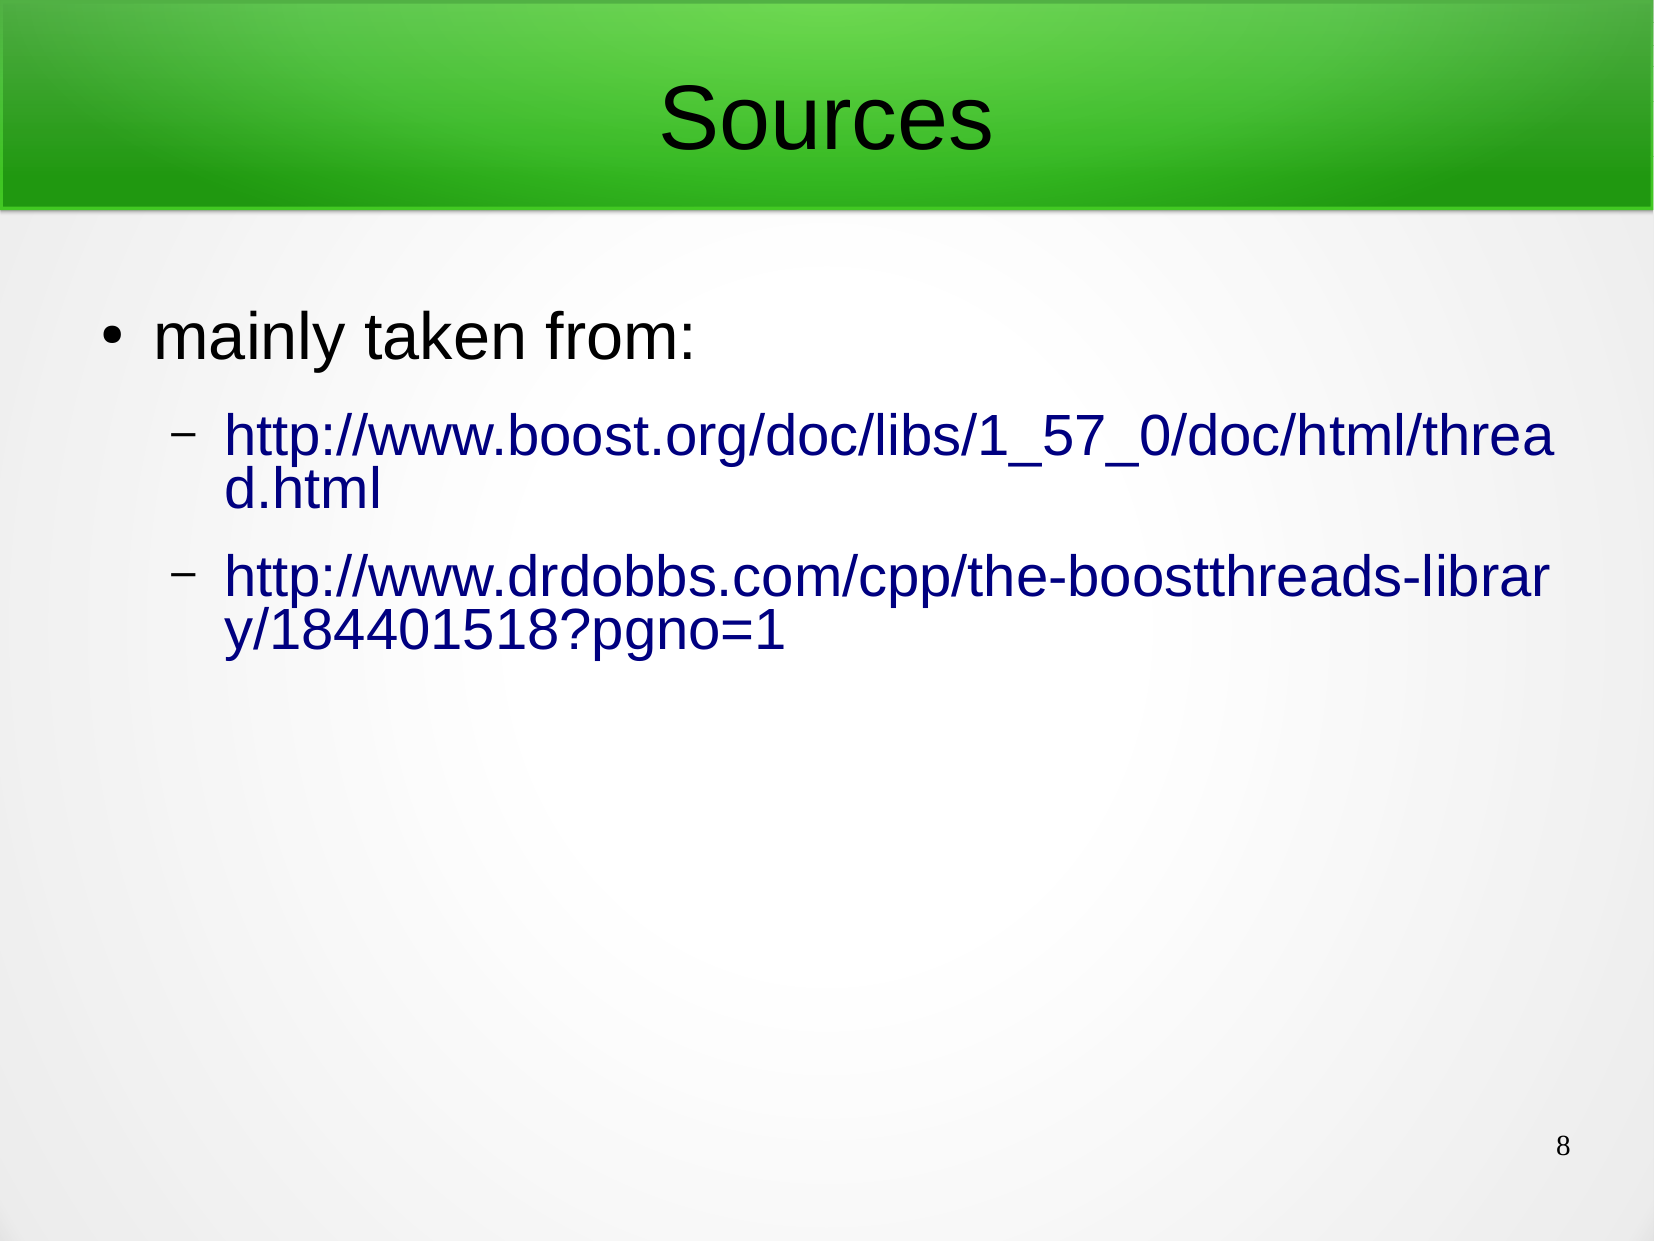

# Sources
mainly taken from:
http://www.boost.org/doc/libs/1_57_0/doc/html/thread.html
http://www.drdobbs.com/cpp/the-boostthreads-library/184401518?pgno=1
8